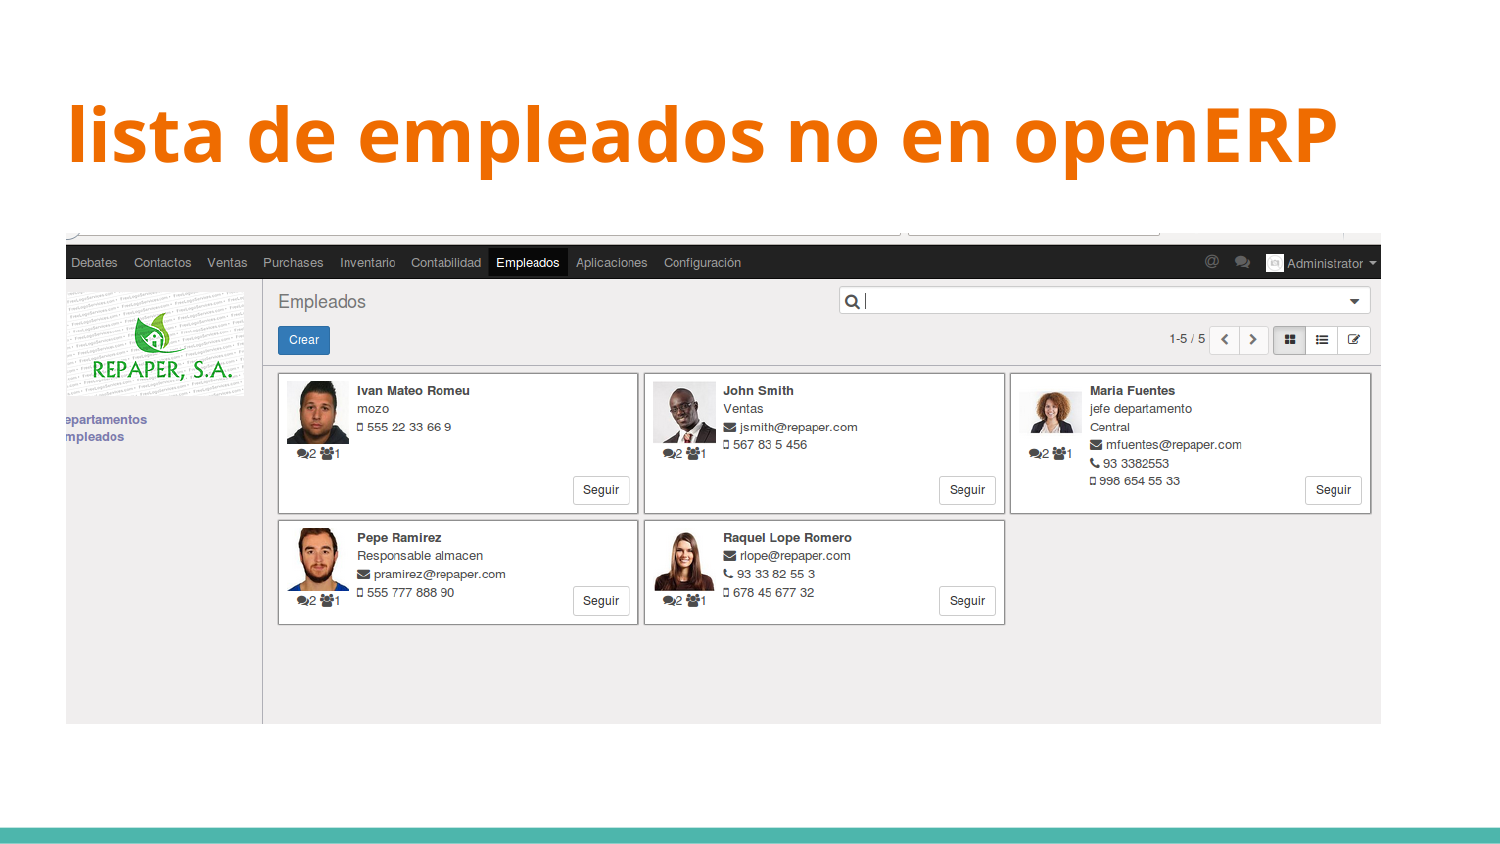

# lista de empleados no en openERP